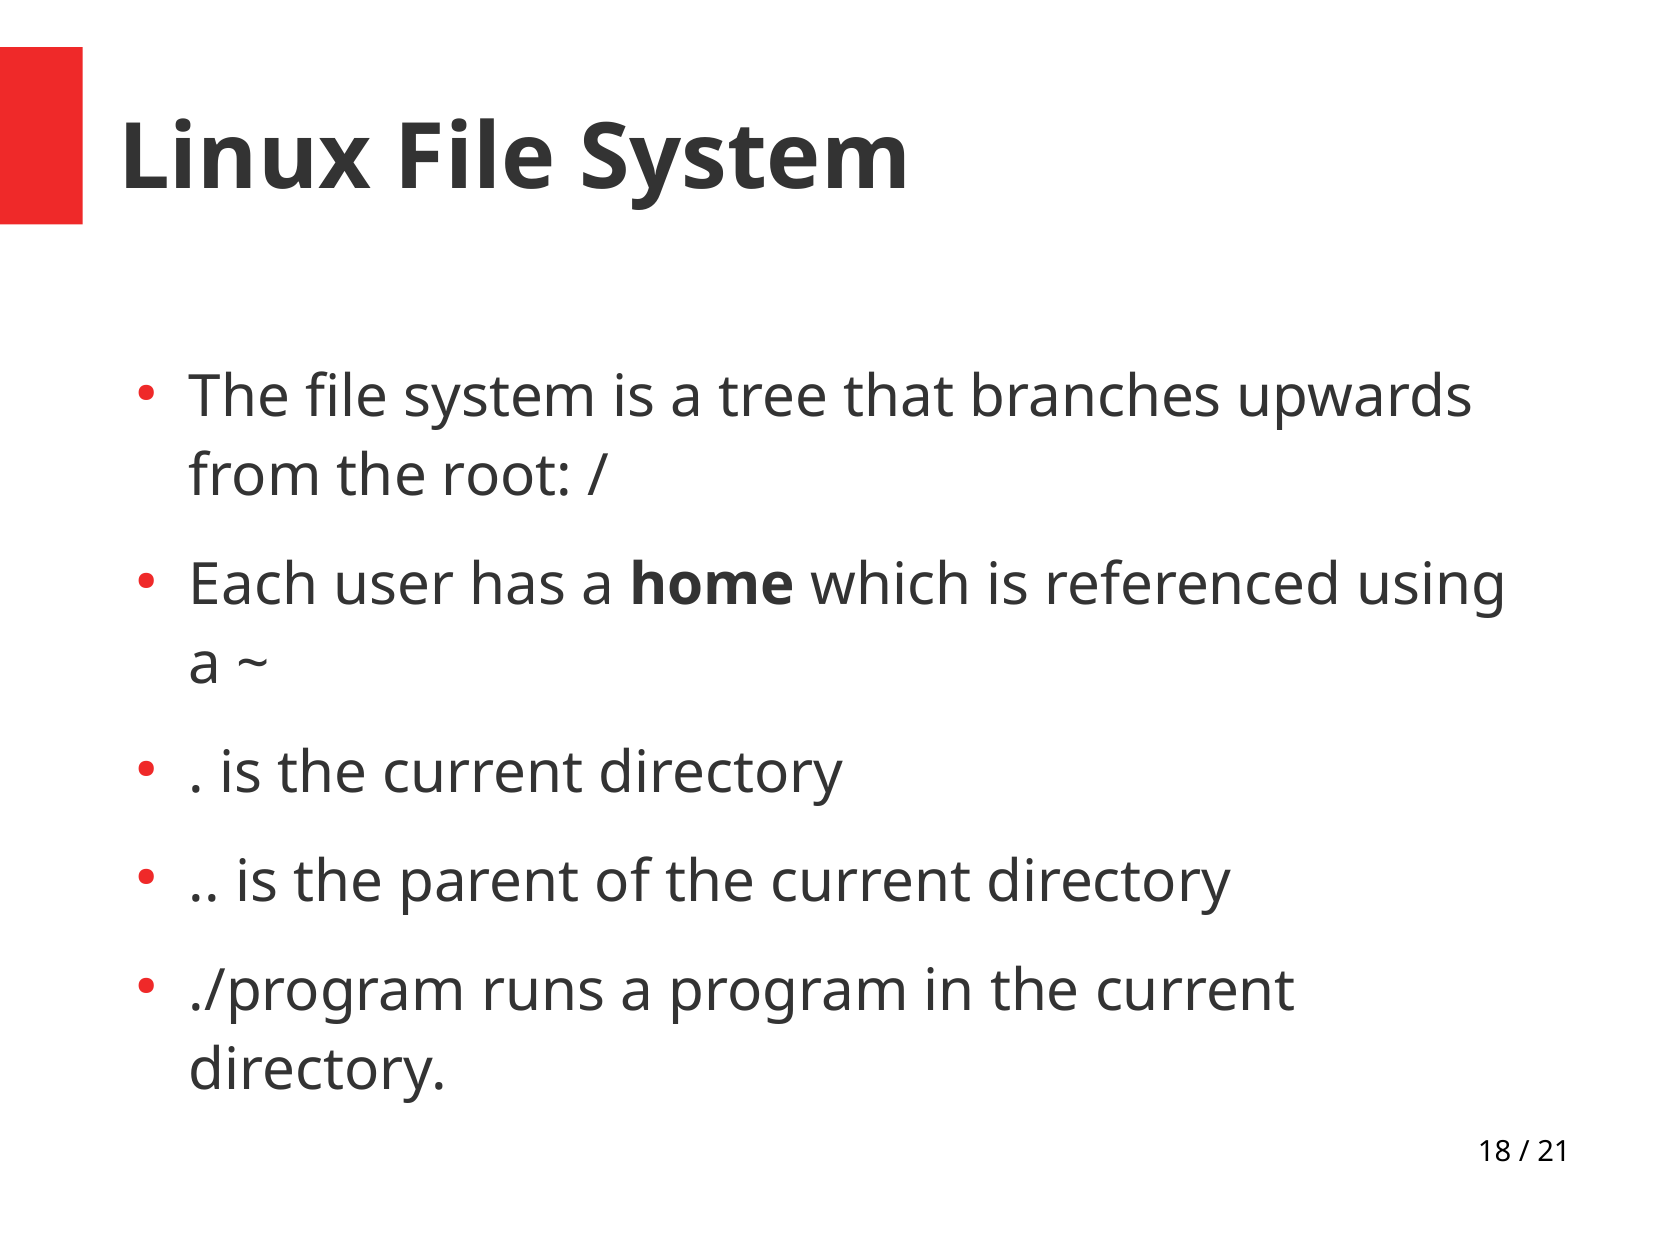

# Linux File System
The file system is a tree that branches upwards from the root: /
Each user has a home which is referenced using a ~
. is the current directory
.. is the parent of the current directory
./program runs a program in the current directory.
18